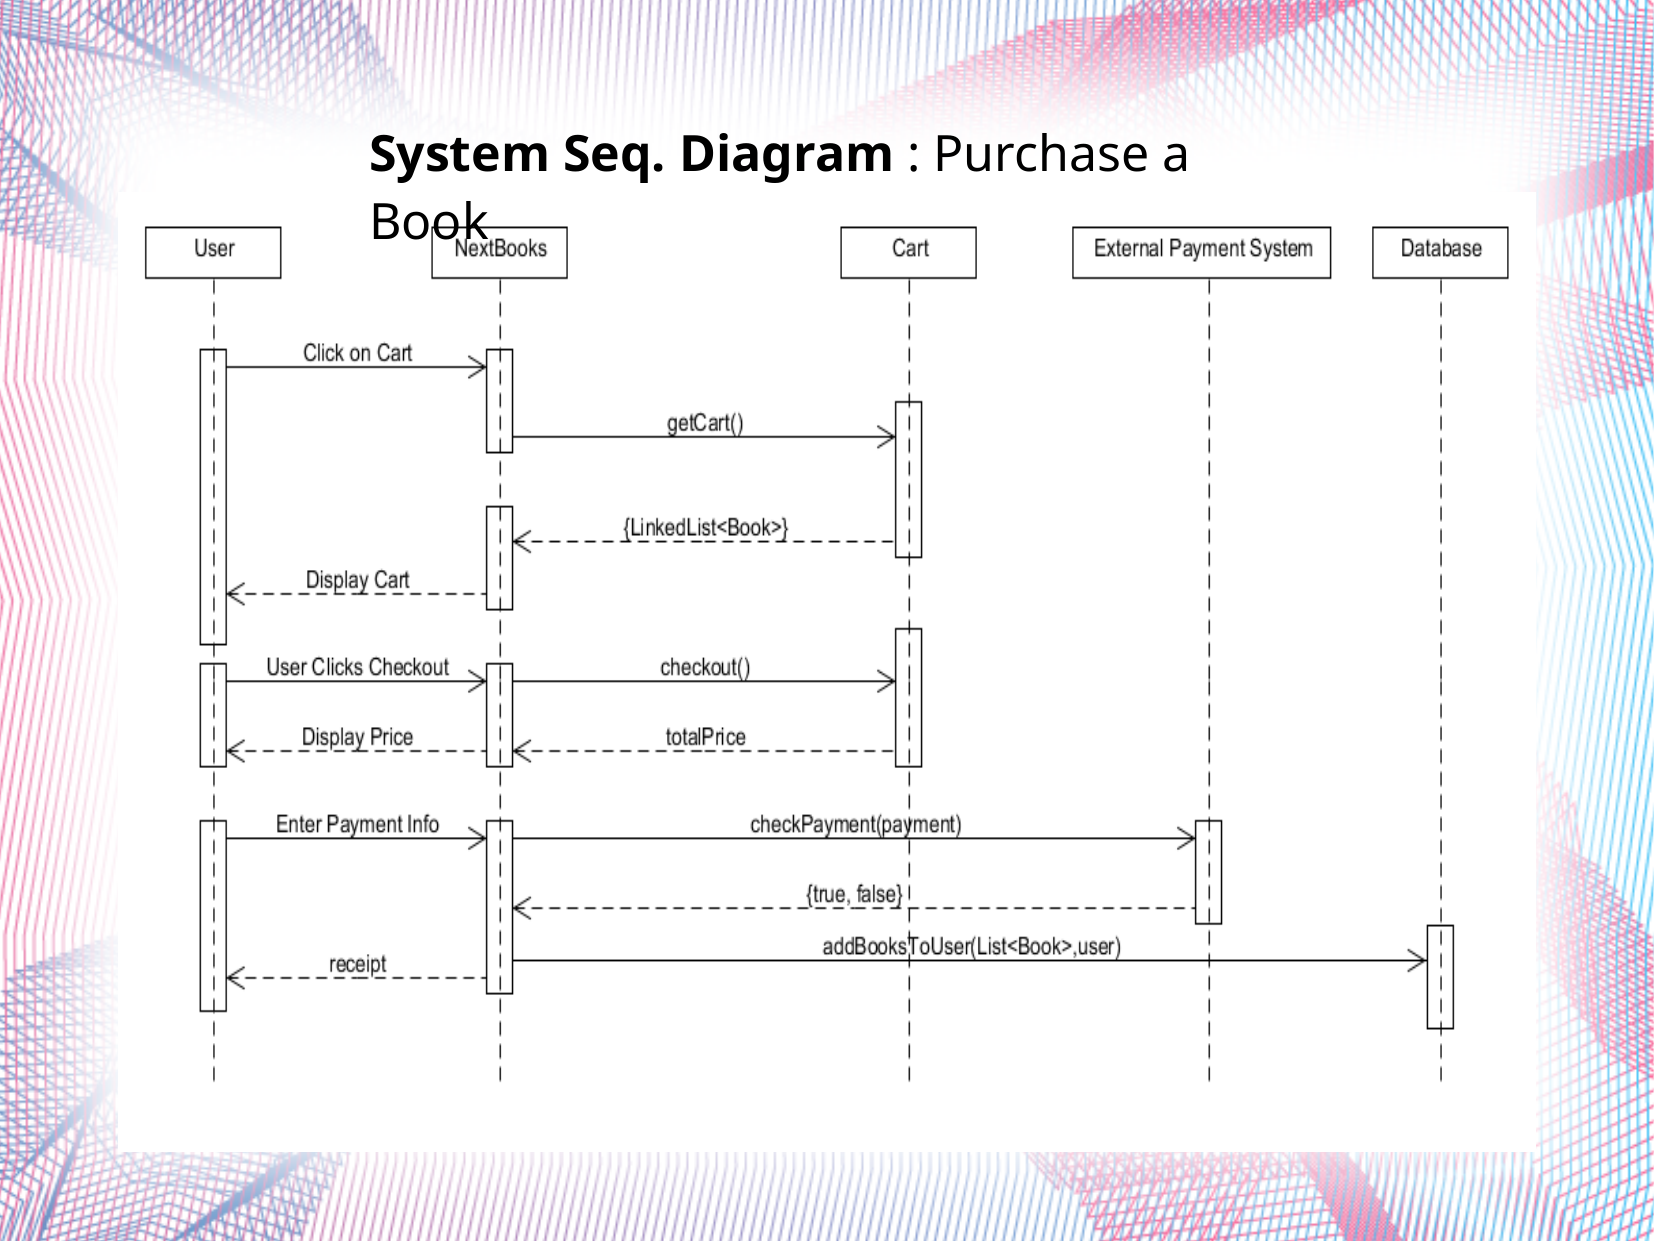

System Seq. Diagram : Purchase a Book